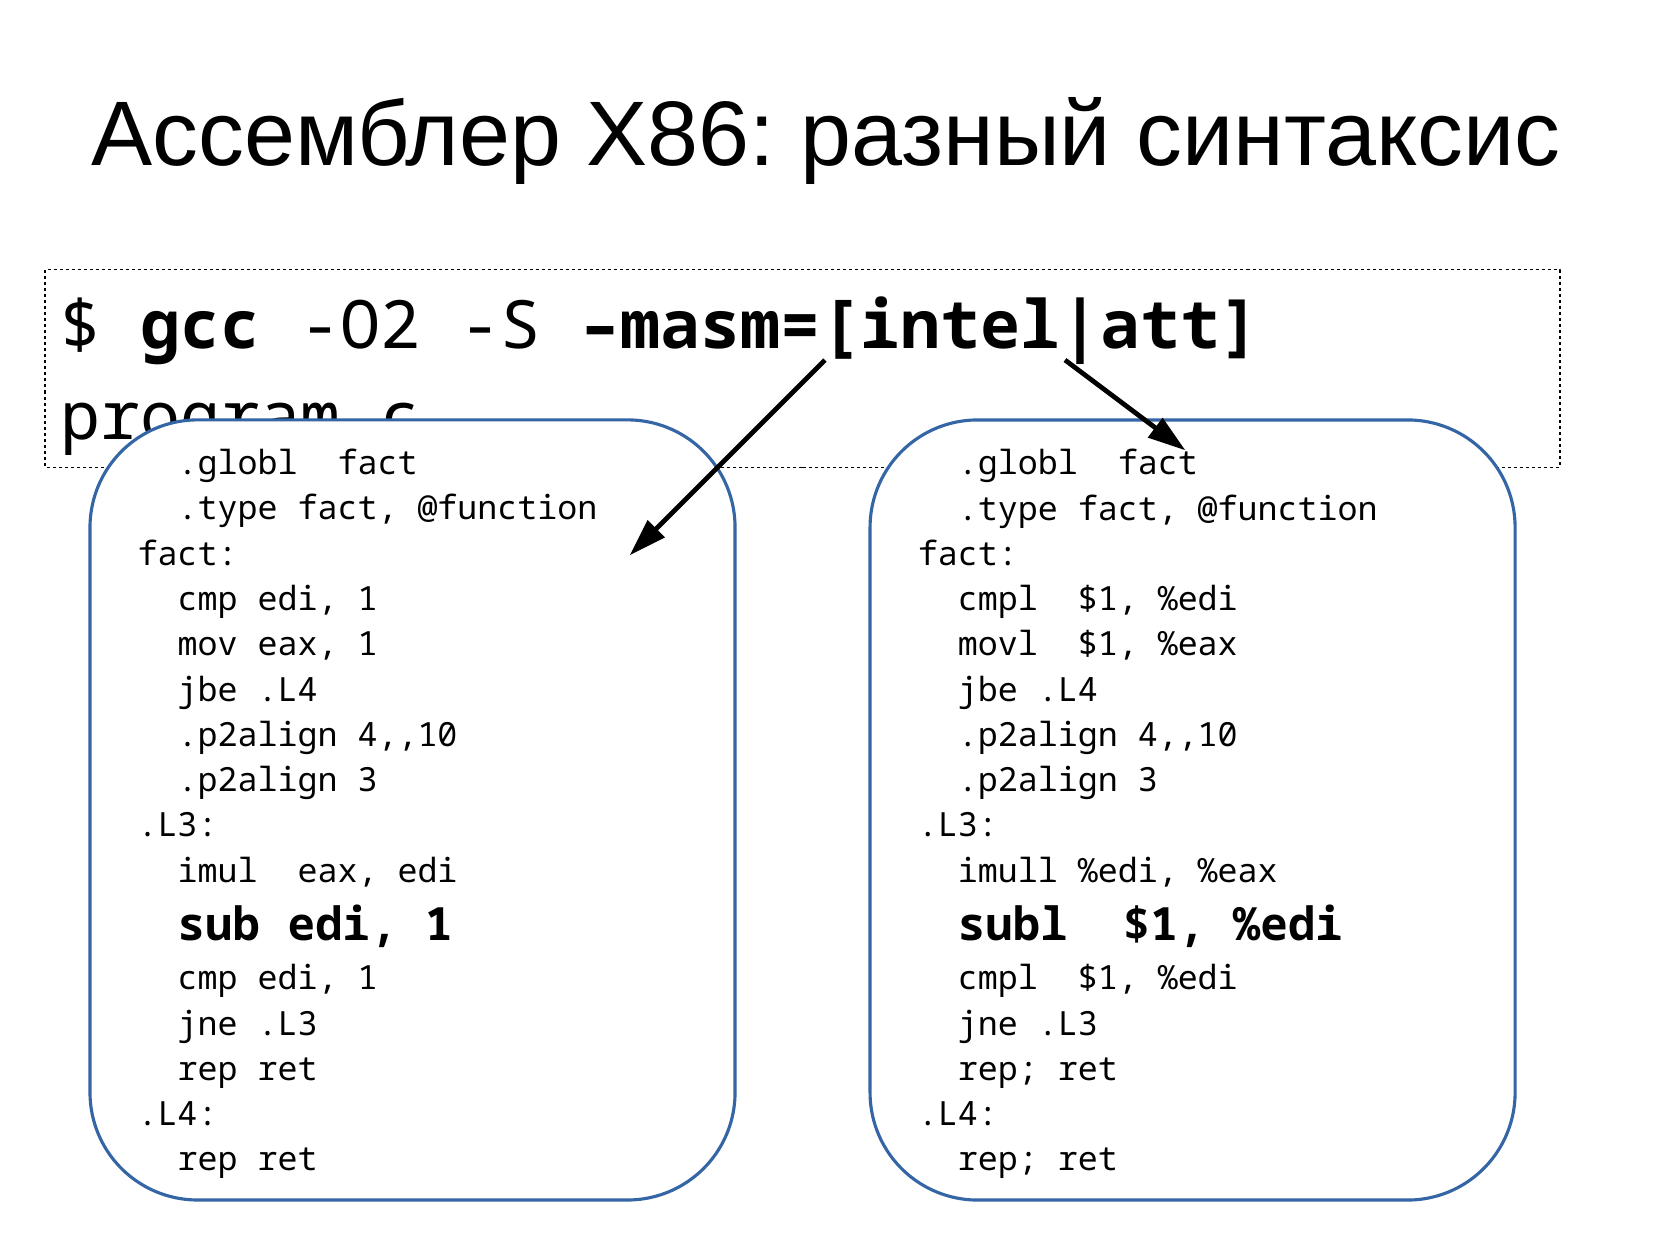

# Ассемблер X86: разный синтаксис
$ gcc -O2 -S –masm=[intel|att] program.c
 .globl fact
 .type fact, @function
fact:
 cmp edi, 1
 mov eax, 1
 jbe .L4
 .p2align 4,,10
 .p2align 3
.L3:
 imul eax, edi
 sub edi, 1
 cmp edi, 1
 jne .L3
 rep ret
.L4:
 rep ret
 .globl fact
 .type fact, @function
fact:
 cmpl $1, %edi
 movl $1, %eax
 jbe .L4
 .p2align 4,,10
 .p2align 3
.L3:
 imull %edi, %eax
 subl $1, %edi
 cmpl $1, %edi
 jne .L3
 rep; ret
.L4:
 rep; ret